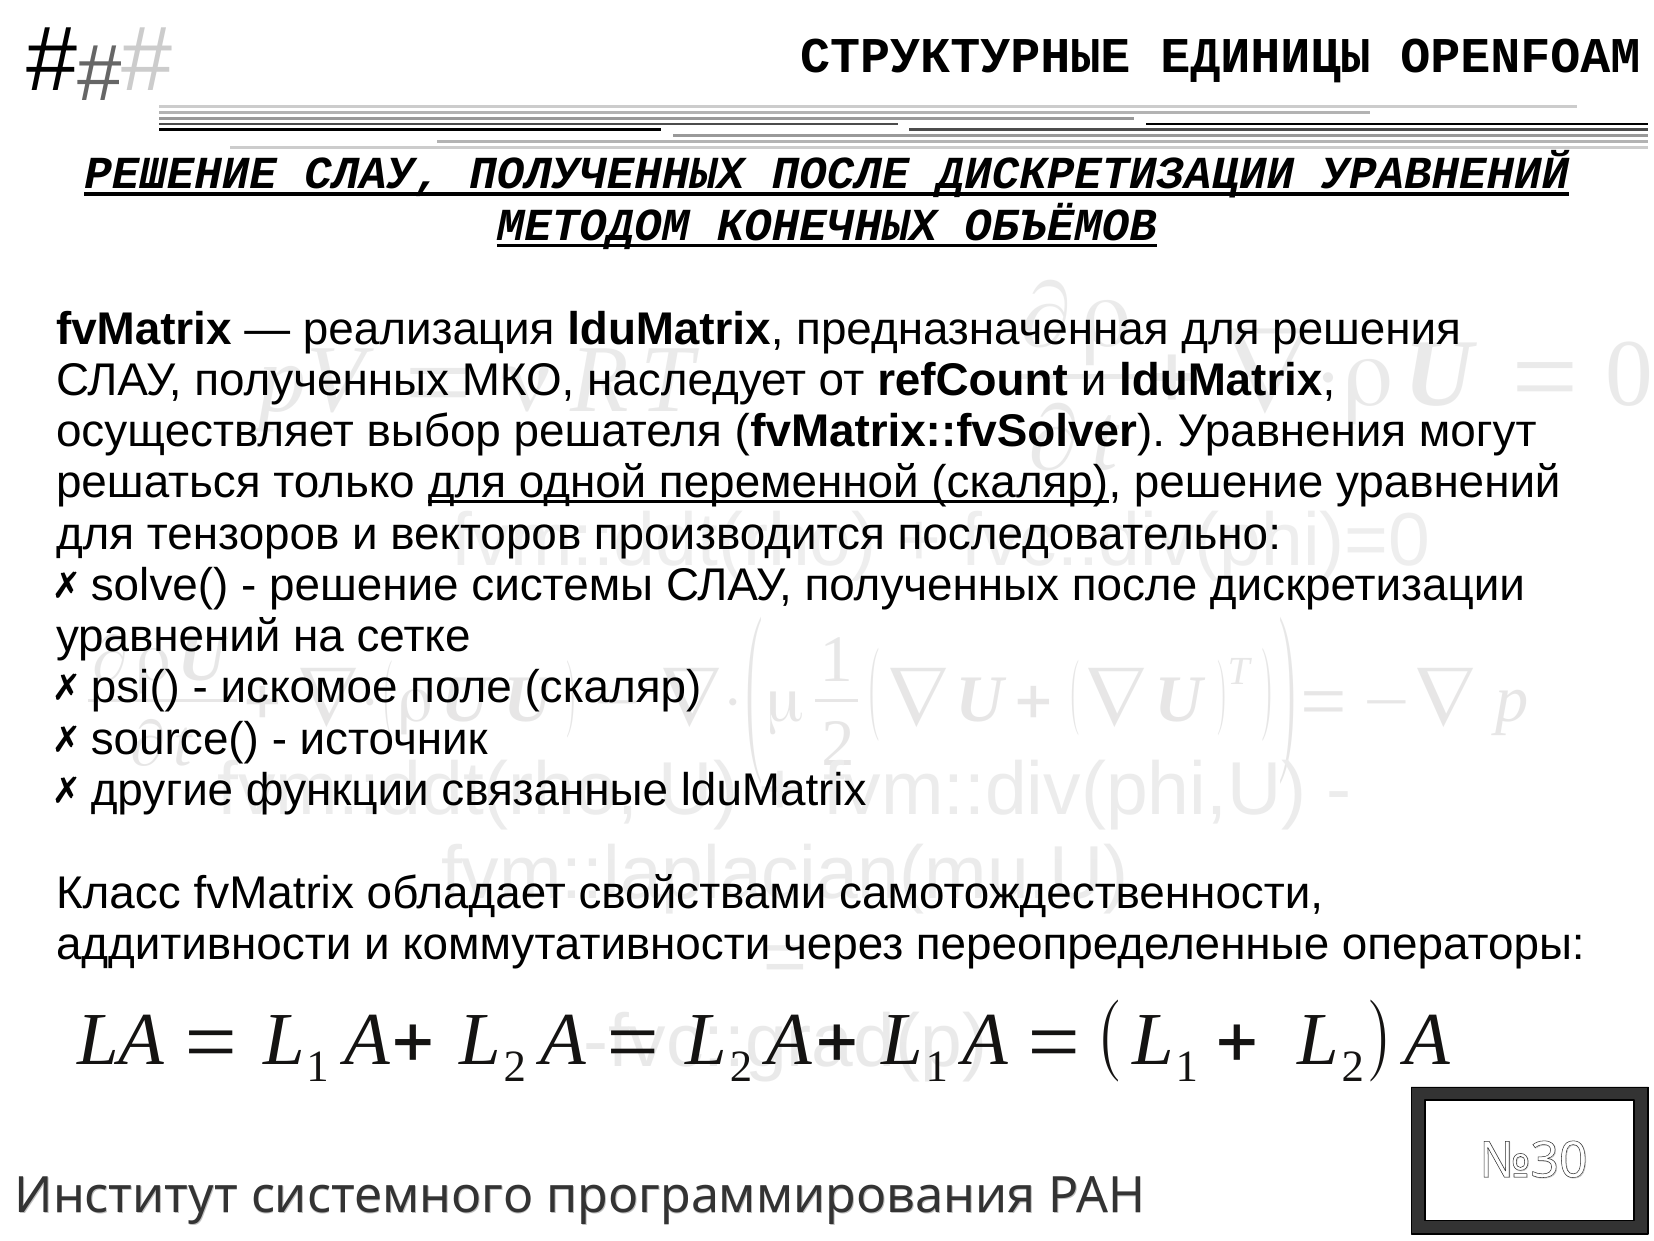

# РЕШЕНИЕ СЛАУ, ПОЛУЧЕННЫХ ПОСЛЕ ДИСКРЕТИЗАЦИИ УРАВНЕНИЙ МЕТОДОМ КОНЕЧНЫХ ОБЪЁМОВ
fvMatrix — реализация lduMatrix, предназначенная для решения СЛАУ, полученных МКО, наследует от refCount и lduMatrix, осуществляет выбор решателя (fvMatrix::fvSolver). Уравнения могут решаться только для одной переменной (скаляр), решение уравнений для тензоров и векторов производится последовательно:
 solve() - решение системы СЛАУ, полученных после дискретизации уравнений на сетке
 psi() - искомое поле (скаляр)
 source() - источник
 другие функции связанные lduMatrix
Класс fvMatrix обладает свойствами самотождественности, аддитивности и коммутативности через переопределенные операторы: